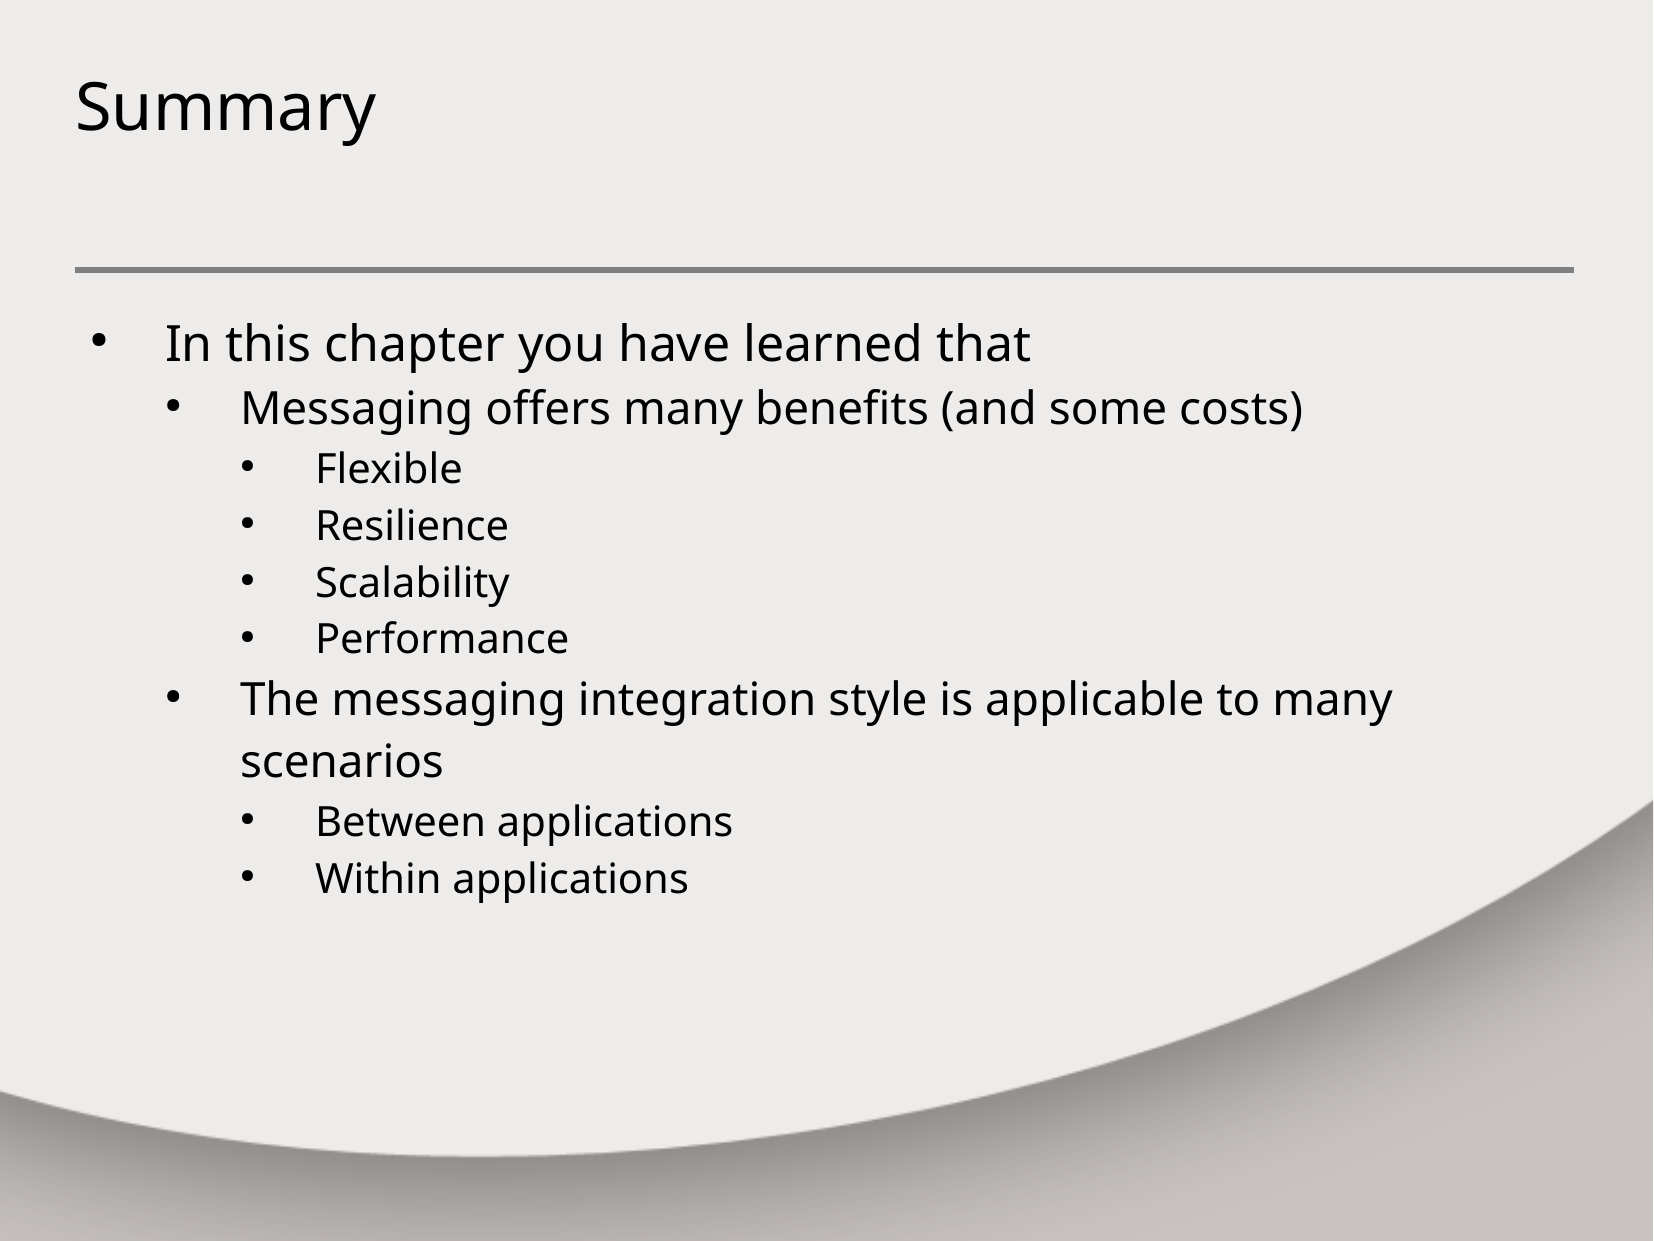

# Summary
In this chapter you have learned that
Messaging offers many benefits (and some costs)
Flexible
Resilience
Scalability
Performance
The messaging integration style is applicable to many scenarios
Between applications
Within applications